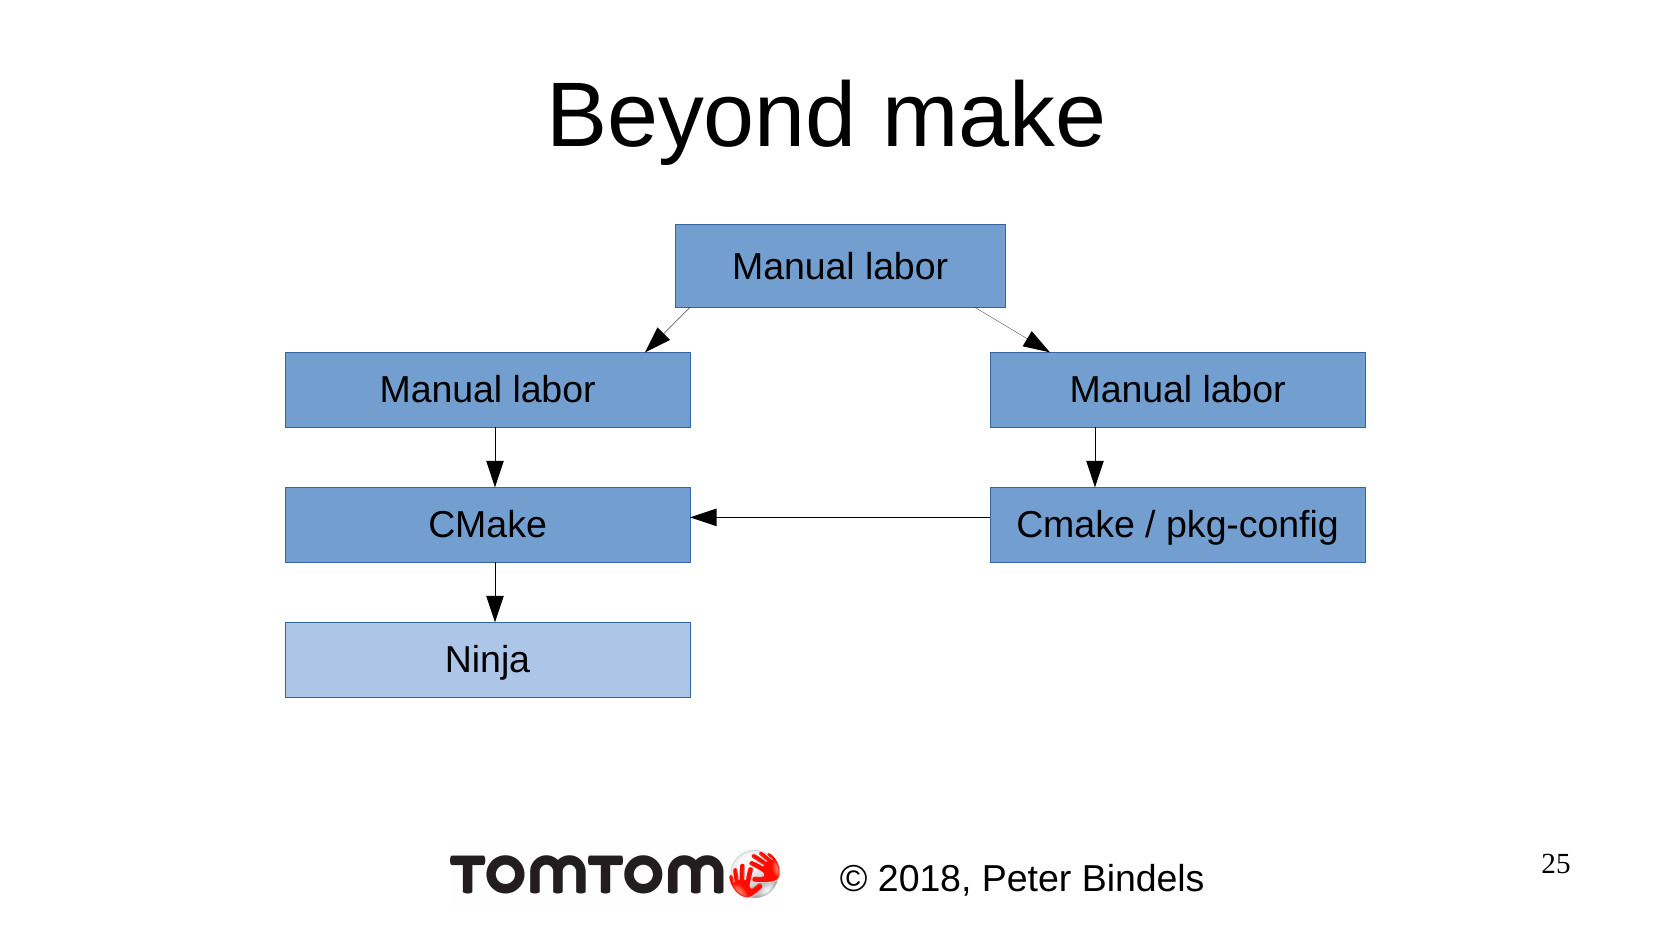

# Beyond make
Manual labor
Manual labor
Manual labor
CMake
Cmake / pkg-config
Ninja
25